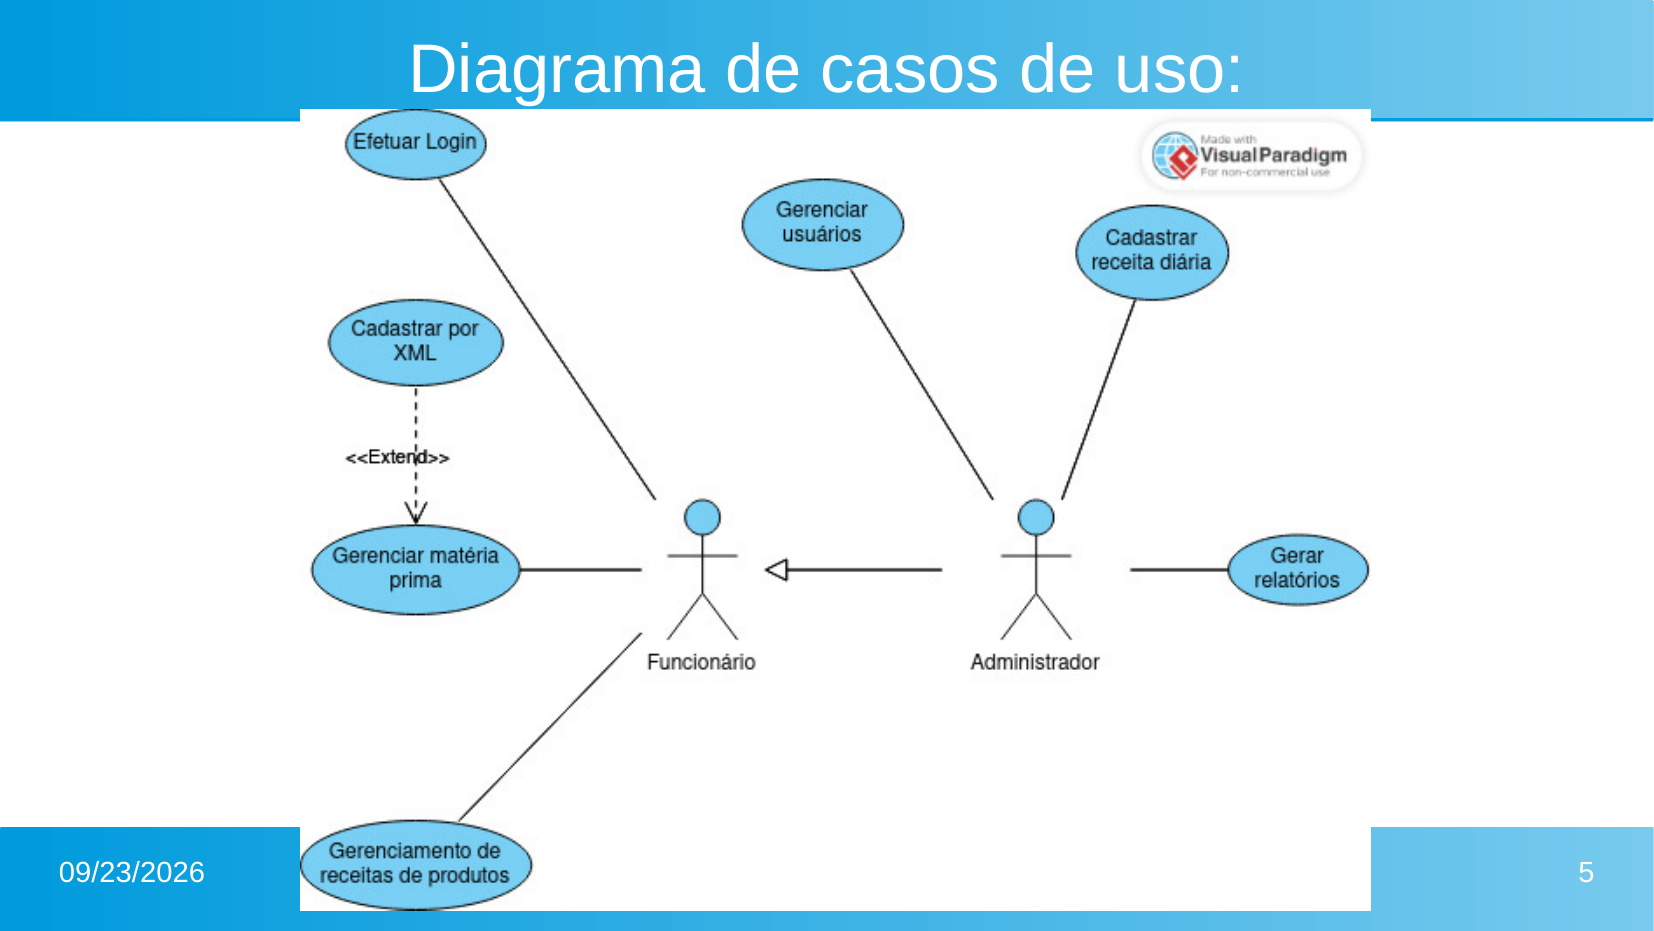

# Diagrama de casos de uso:
5